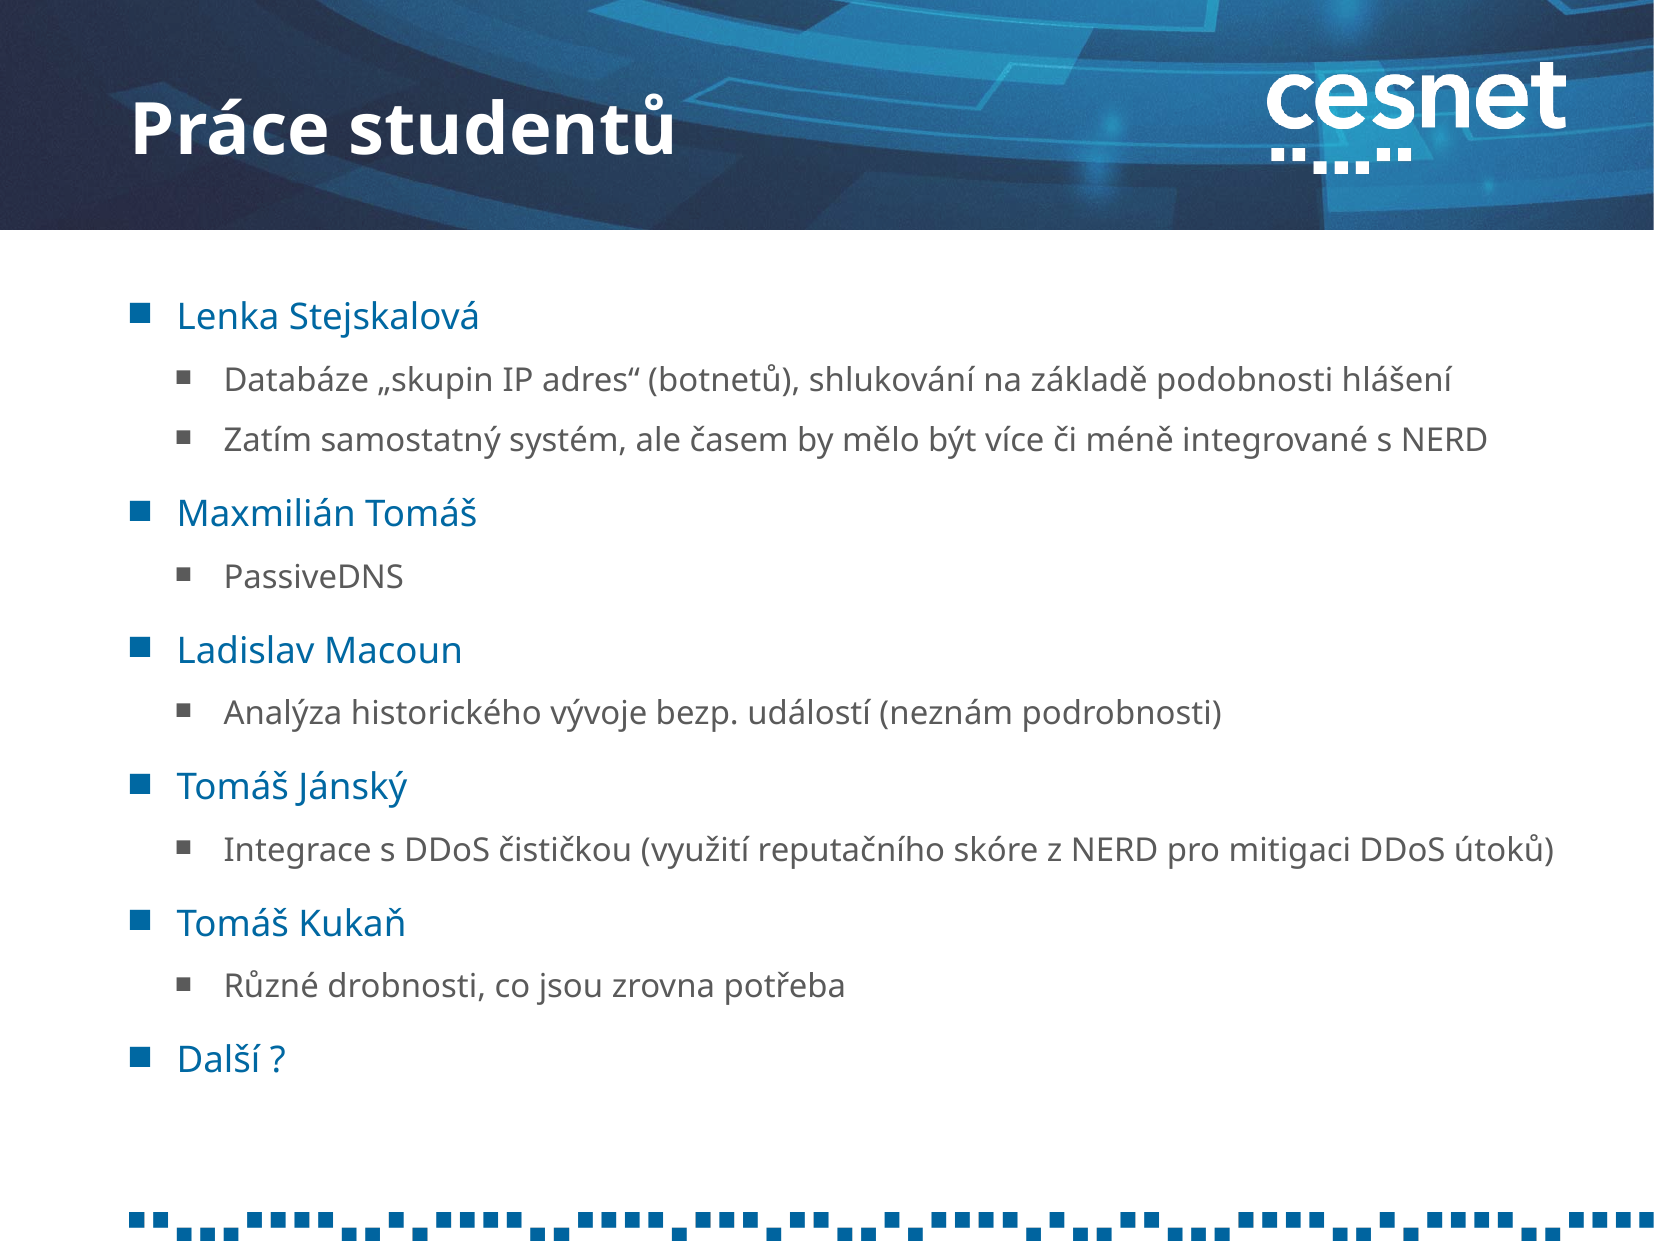

# Práce studentů
Lenka Stejskalová
Databáze „skupin IP adres“ (botnetů), shlukování na základě podobnosti hlášení
Zatím samostatný systém, ale časem by mělo být více či méně integrované s NERD
Maxmilián Tomáš
PassiveDNS
Ladislav Macoun
Analýza historického vývoje bezp. událostí (neznám podrobnosti)
Tomáš Jánský
Integrace s DDoS čističkou (využití reputačního skóre z NERD pro mitigaci DDoS útoků)
Tomáš Kukaň
Různé drobnosti, co jsou zrovna potřeba
Další ?